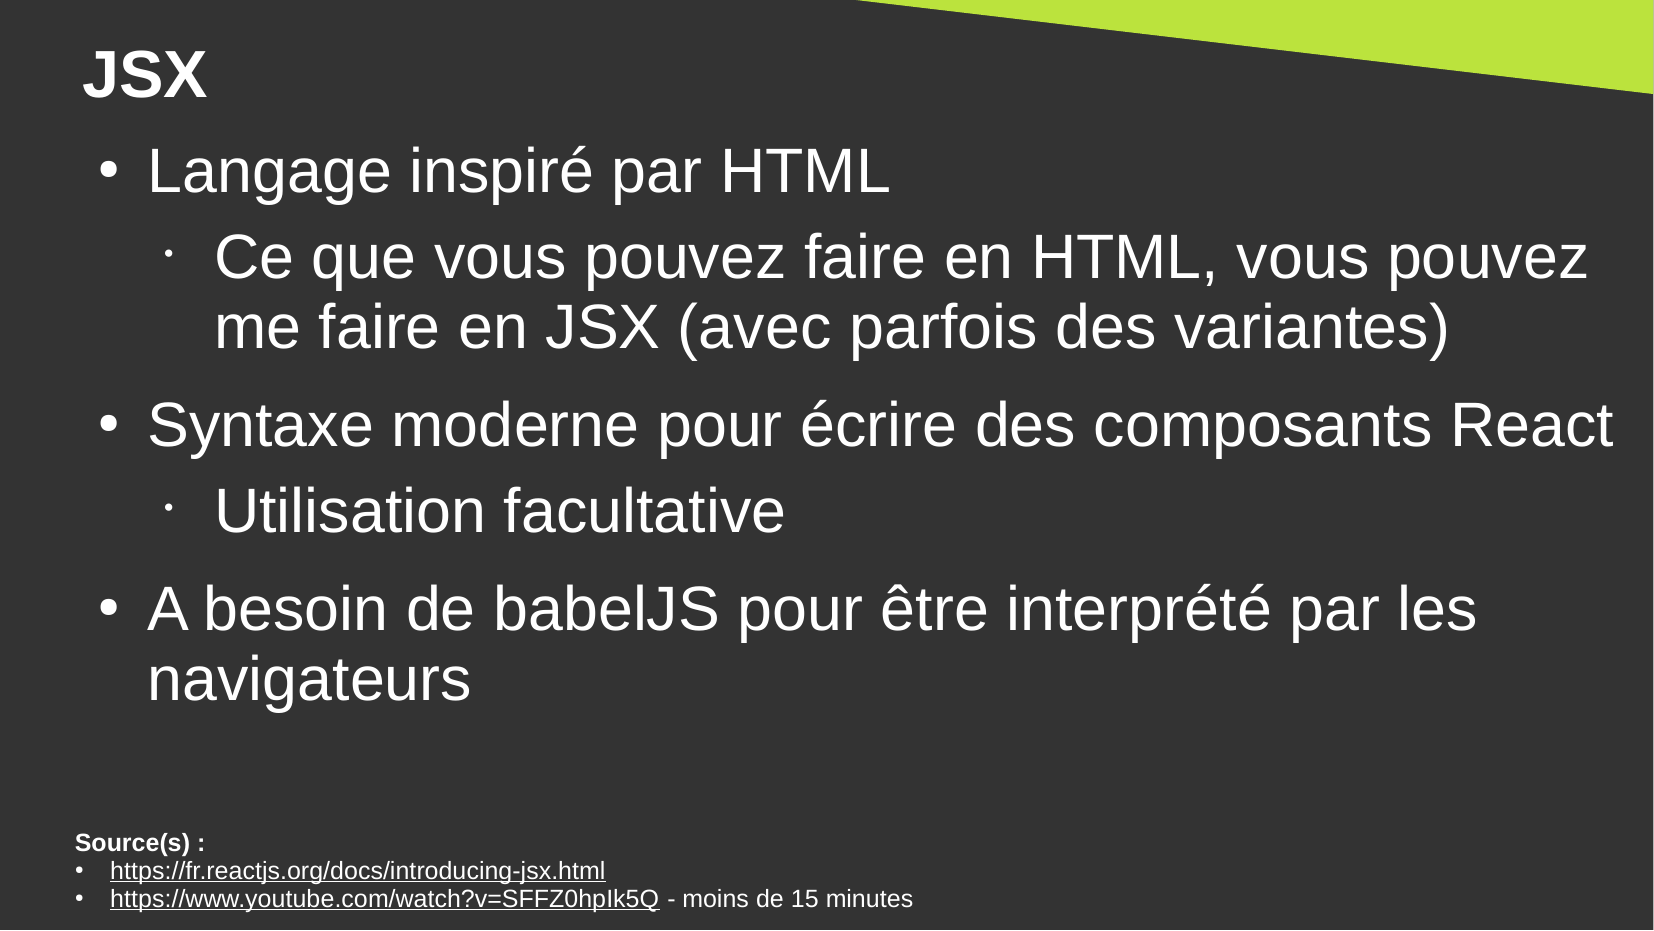

# JSX
Langage inspiré par HTML
Ce que vous pouvez faire en HTML, vous pouvez me faire en JSX (avec parfois des variantes)
Syntaxe moderne pour écrire des composants React
Utilisation facultative
A besoin de babelJS pour être interprété par les navigateurs
Source(s) :
https://fr.reactjs.org/docs/introducing-jsx.html
https://www.youtube.com/watch?v=SFFZ0hpIk5Q - moins de 15 minutes